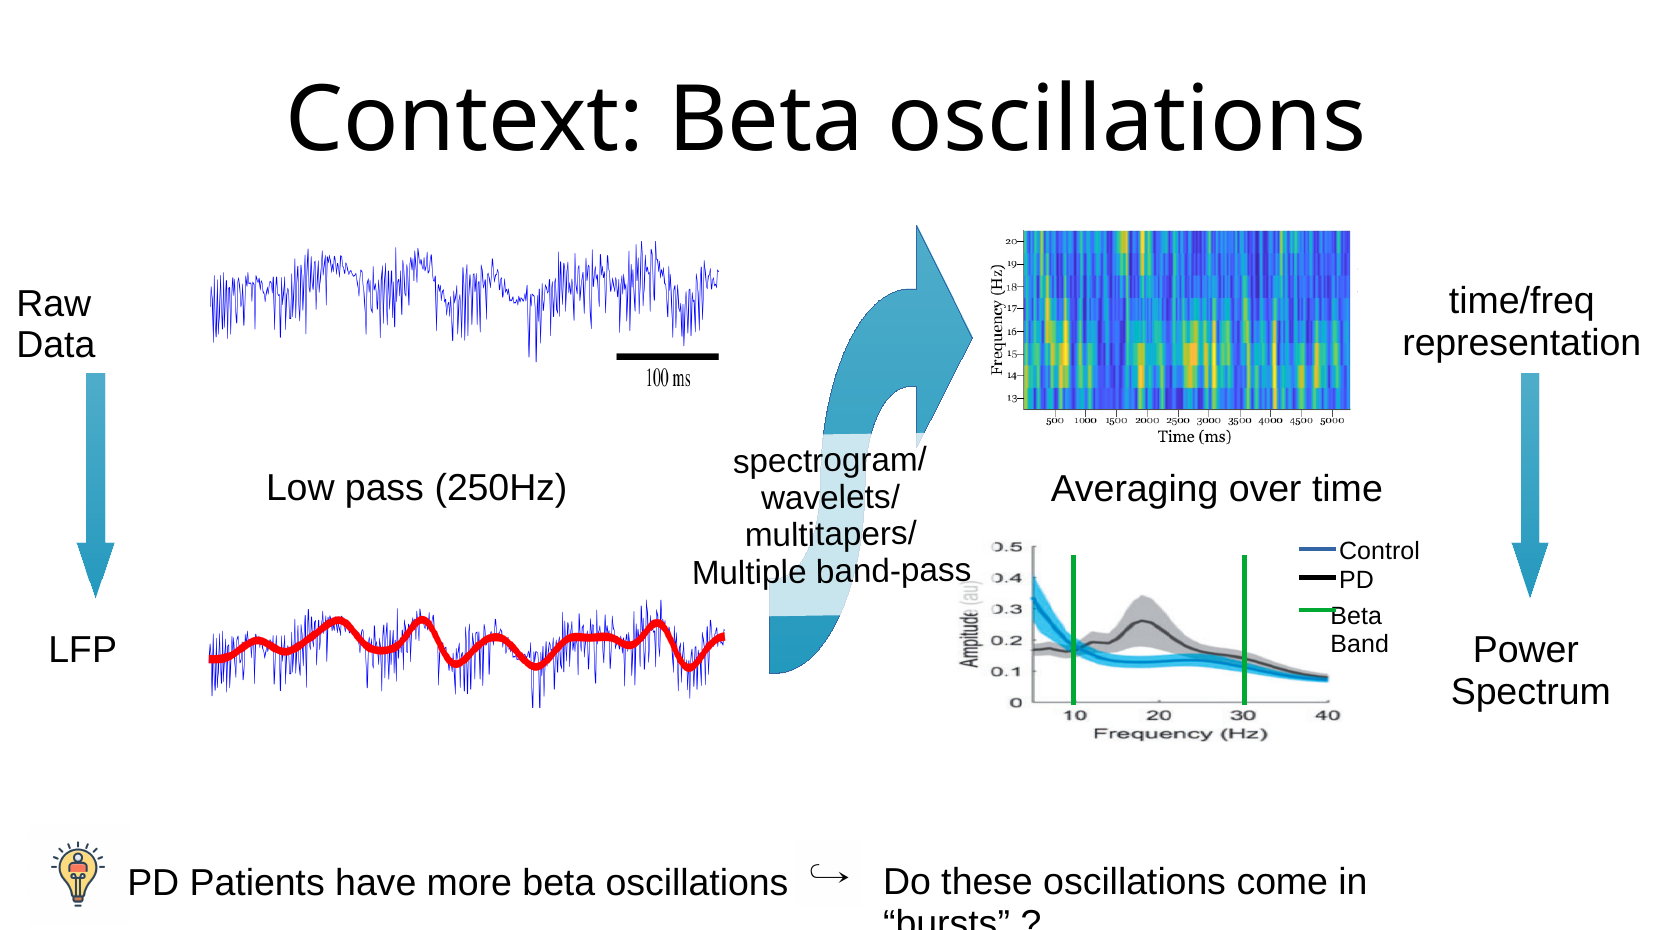

# Context: Beta oscillations
time/freq representation
Raw Data
spectrogram/wavelets/multitapers/
Multiple band-pass
Low pass (250Hz)
Averaging over time
Control
PD
Beta Band
LFP
Power
Spectrum
Do these oscillations come in “bursts” ?
PD Patients have more beta oscillations